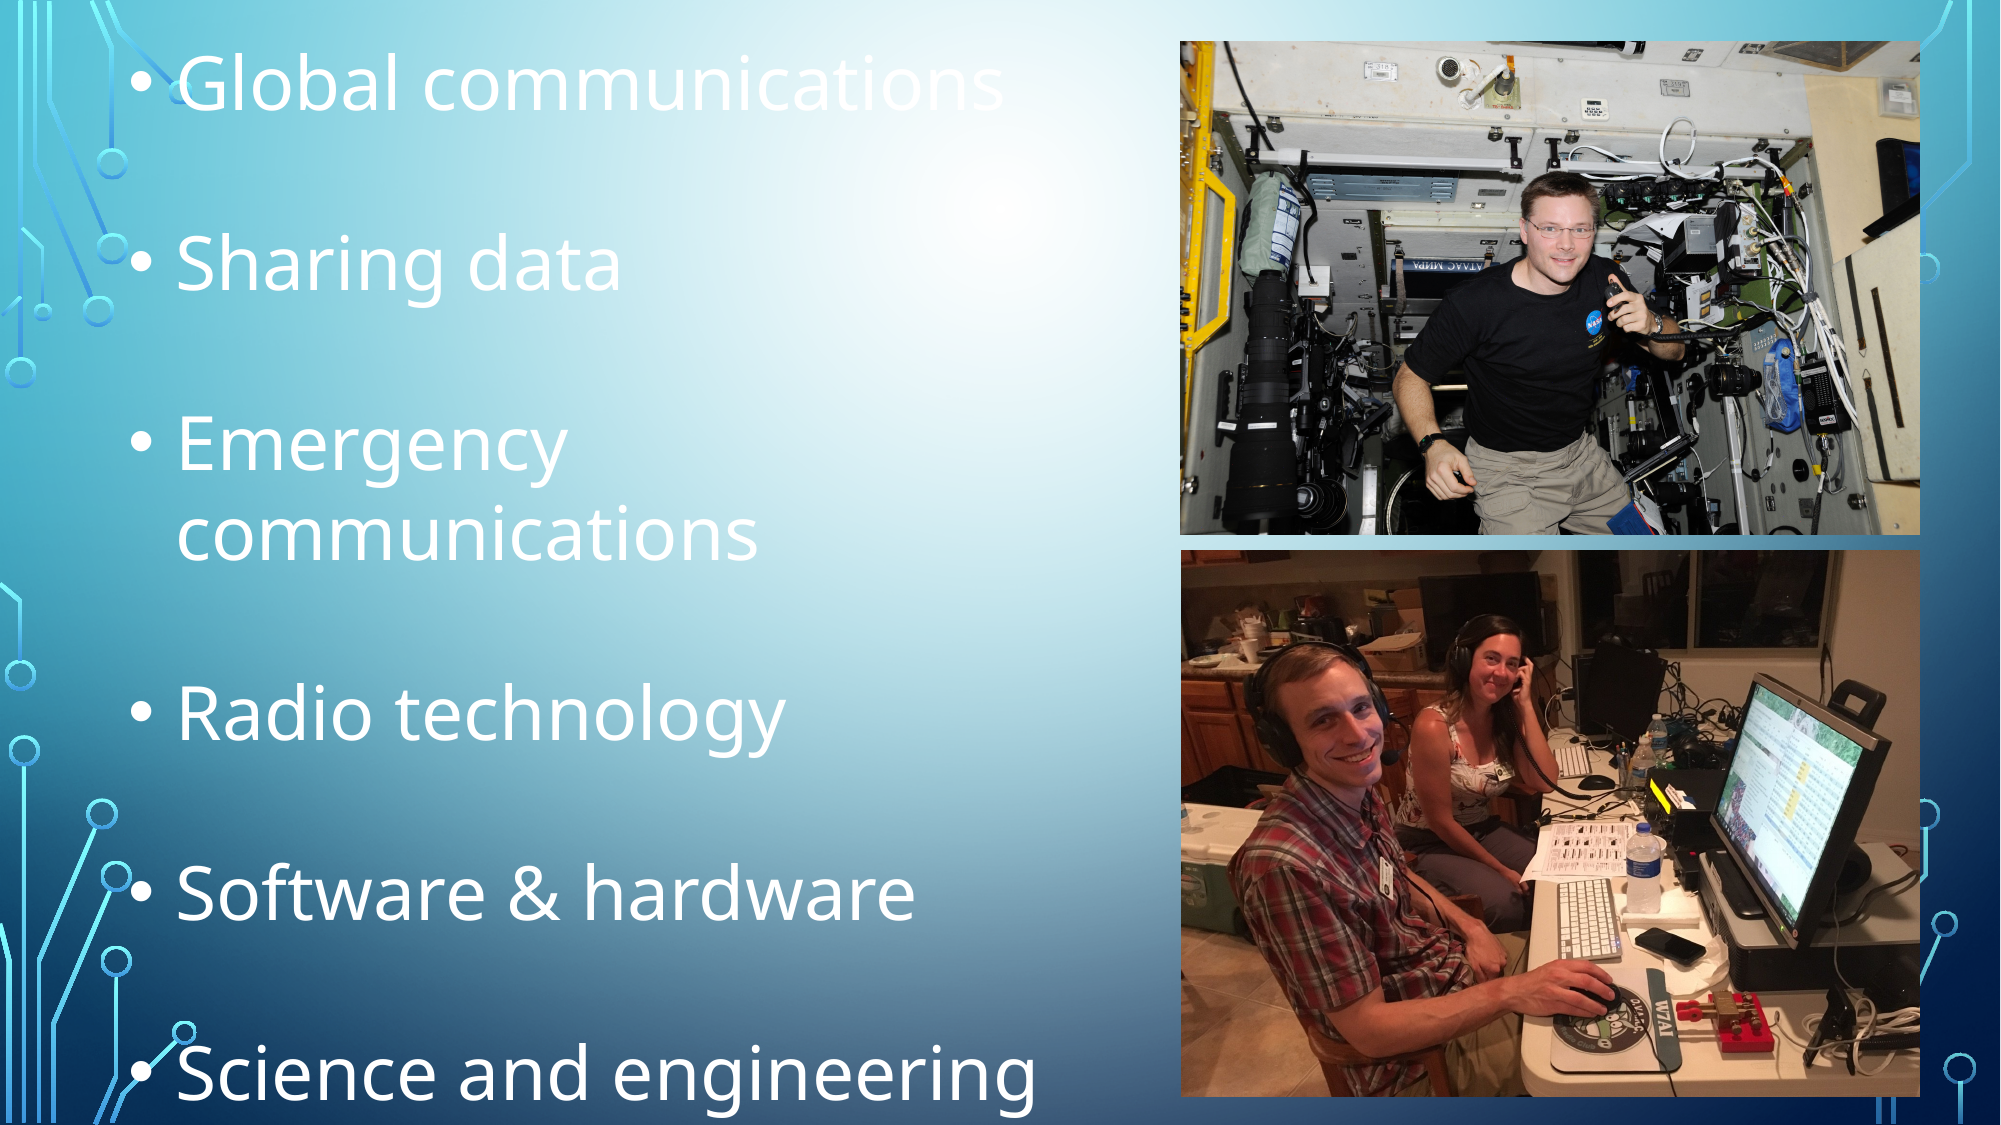

Global communications
Sharing data
Emergency communications
Radio technology
Software & hardware
Science and engineering principles